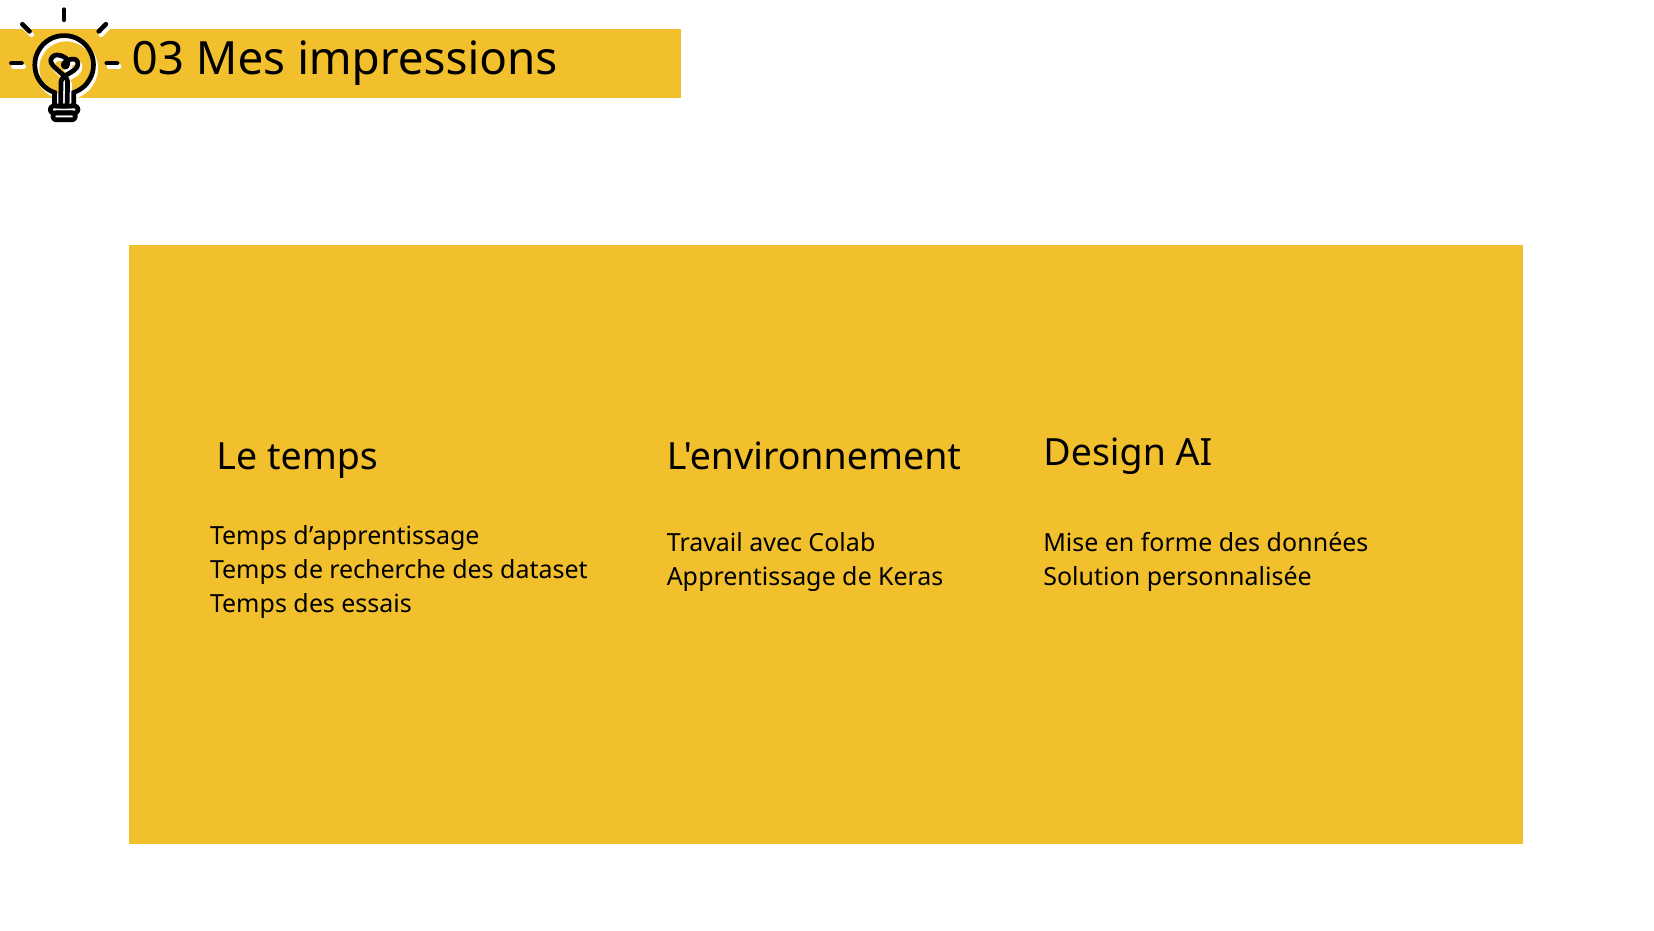

# 03 Mes impressions
Design AI
Le temps
L'environnement
Travail avec Colab
Apprentissage de Keras
Mise en forme des données
Solution personnalisée
Temps d’apprentissage
Temps de recherche des dataset
Temps des essais